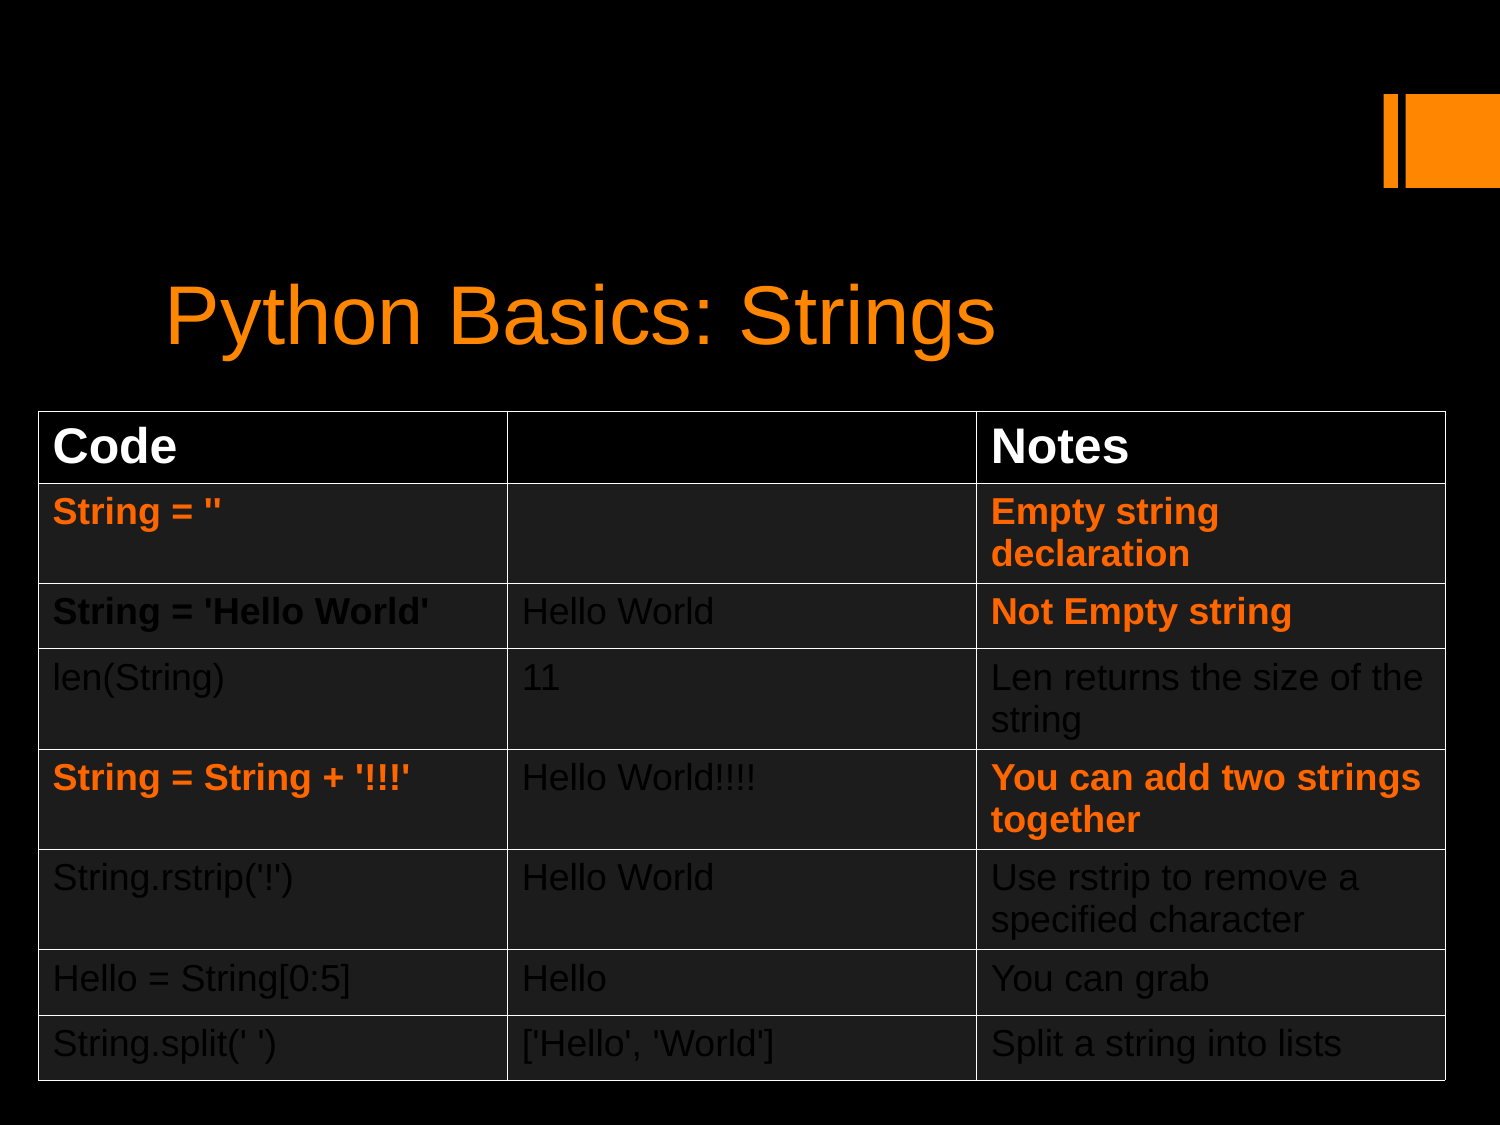

# Python Basics: Strings
| Code | Value | Notes |
| --- | --- | --- |
| String = '' | | Empty string declaration |
| String = 'Hello World' | Hello World | Not Empty string |
| len(String) | 11 | Len returns the size of the string |
| String = String + '!!!' | Hello World!!!! | You can add two strings together |
| String.rstrip('!') | Hello World | Use rstrip to remove a specified character |
| Hello = String[0:5] | Hello | You can grab |
| String.split(' ') | ['Hello', 'World'] | Split a string into lists |